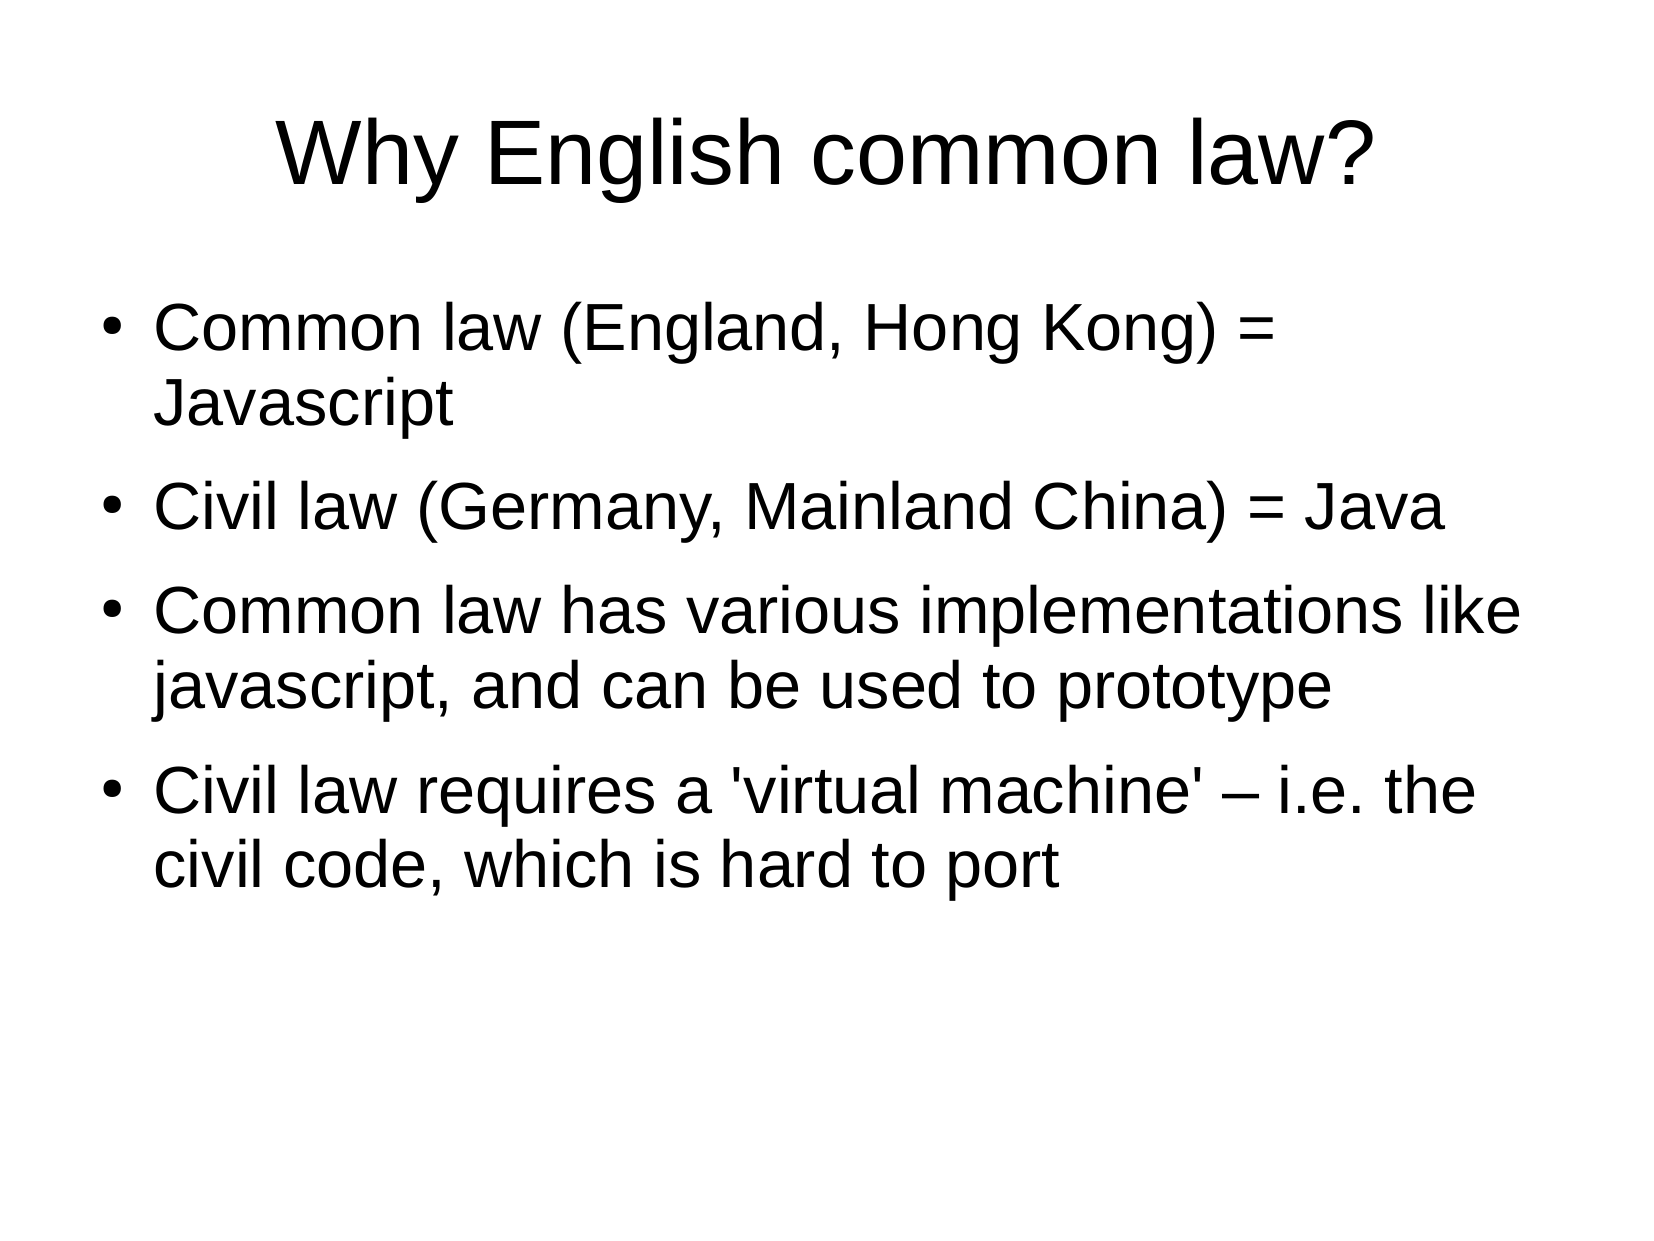

# Why English common law?
Common law (England, Hong Kong) = Javascript
Civil law (Germany, Mainland China) = Java
Common law has various implementations like javascript, and can be used to prototype
Civil law requires a 'virtual machine' – i.e. the civil code, which is hard to port